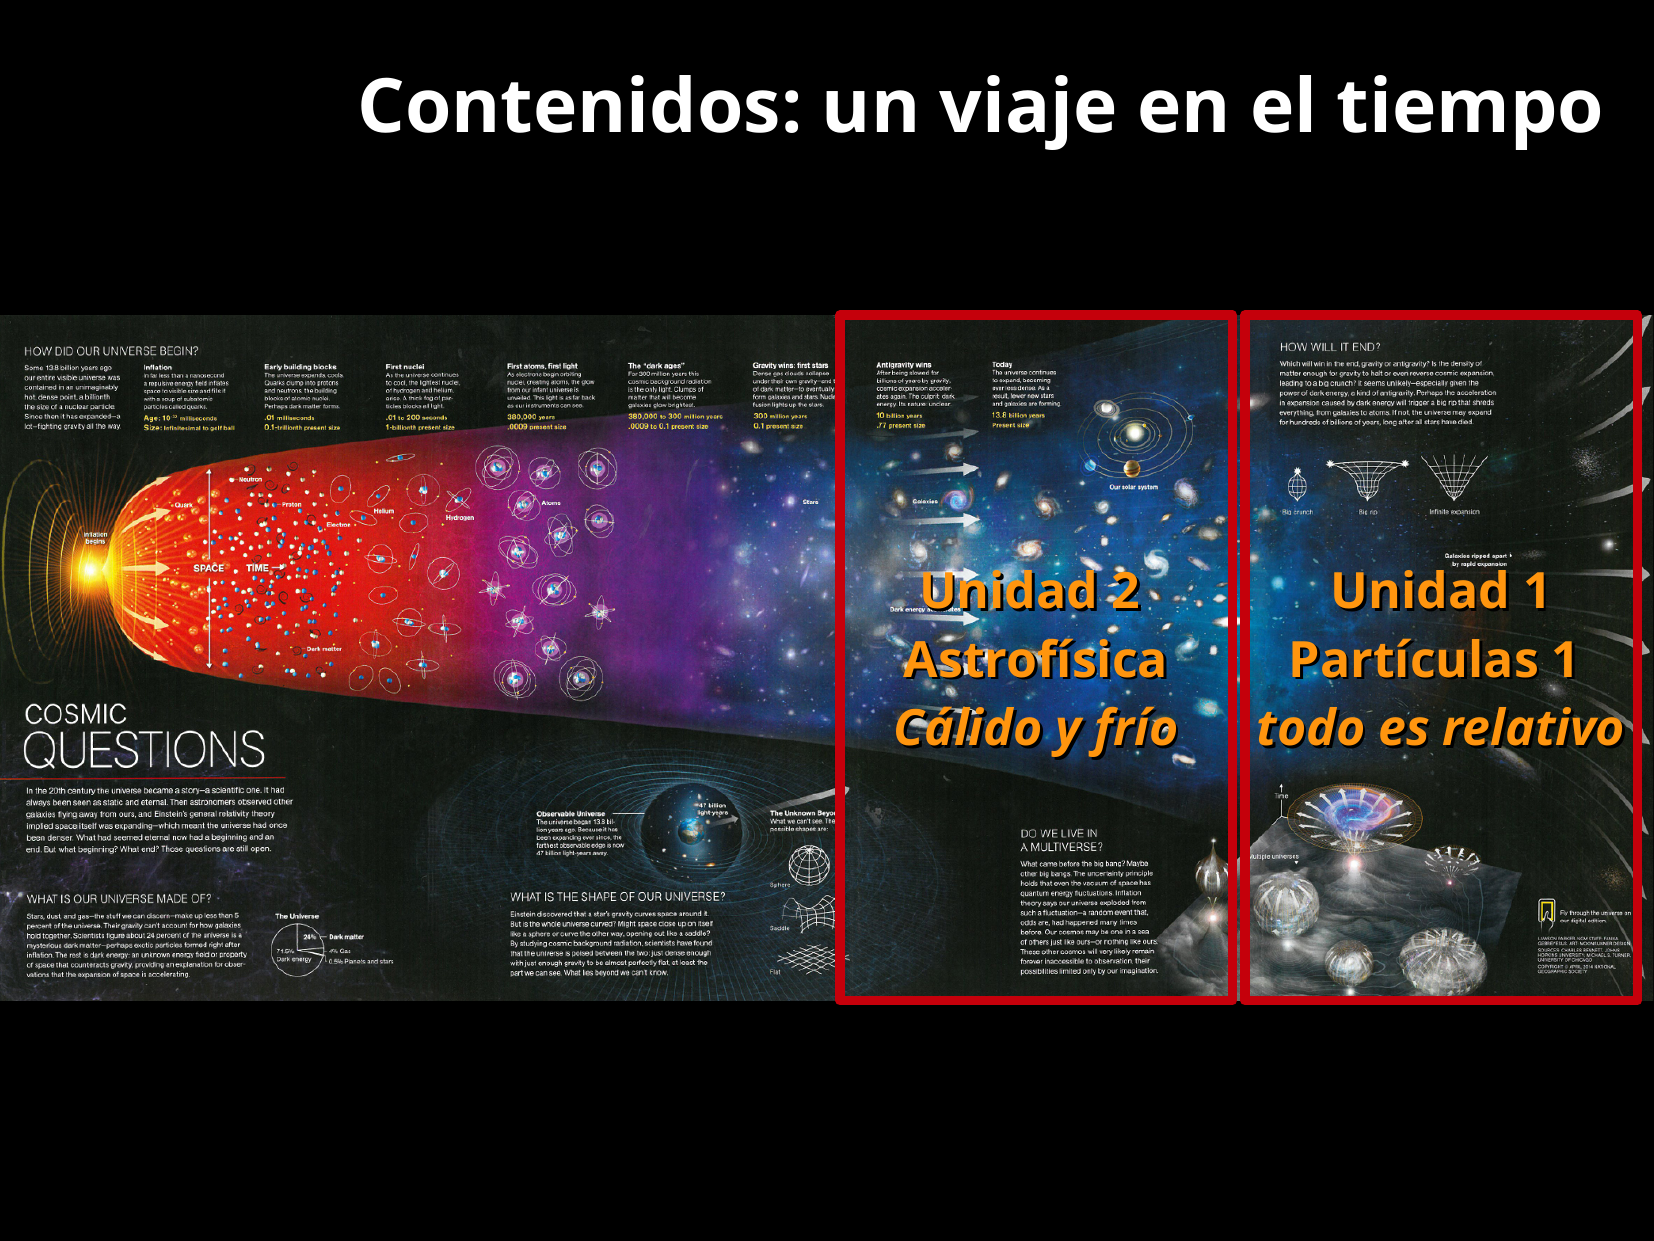

# Contenidos: un viaje en el tiempo
Unidad 2
Astrofísica
Cálido y frío
Unidad 1
Partículas 1
todo es relativo
Oct 23, 2019
Asorey IPAC 2019 U02C05
2